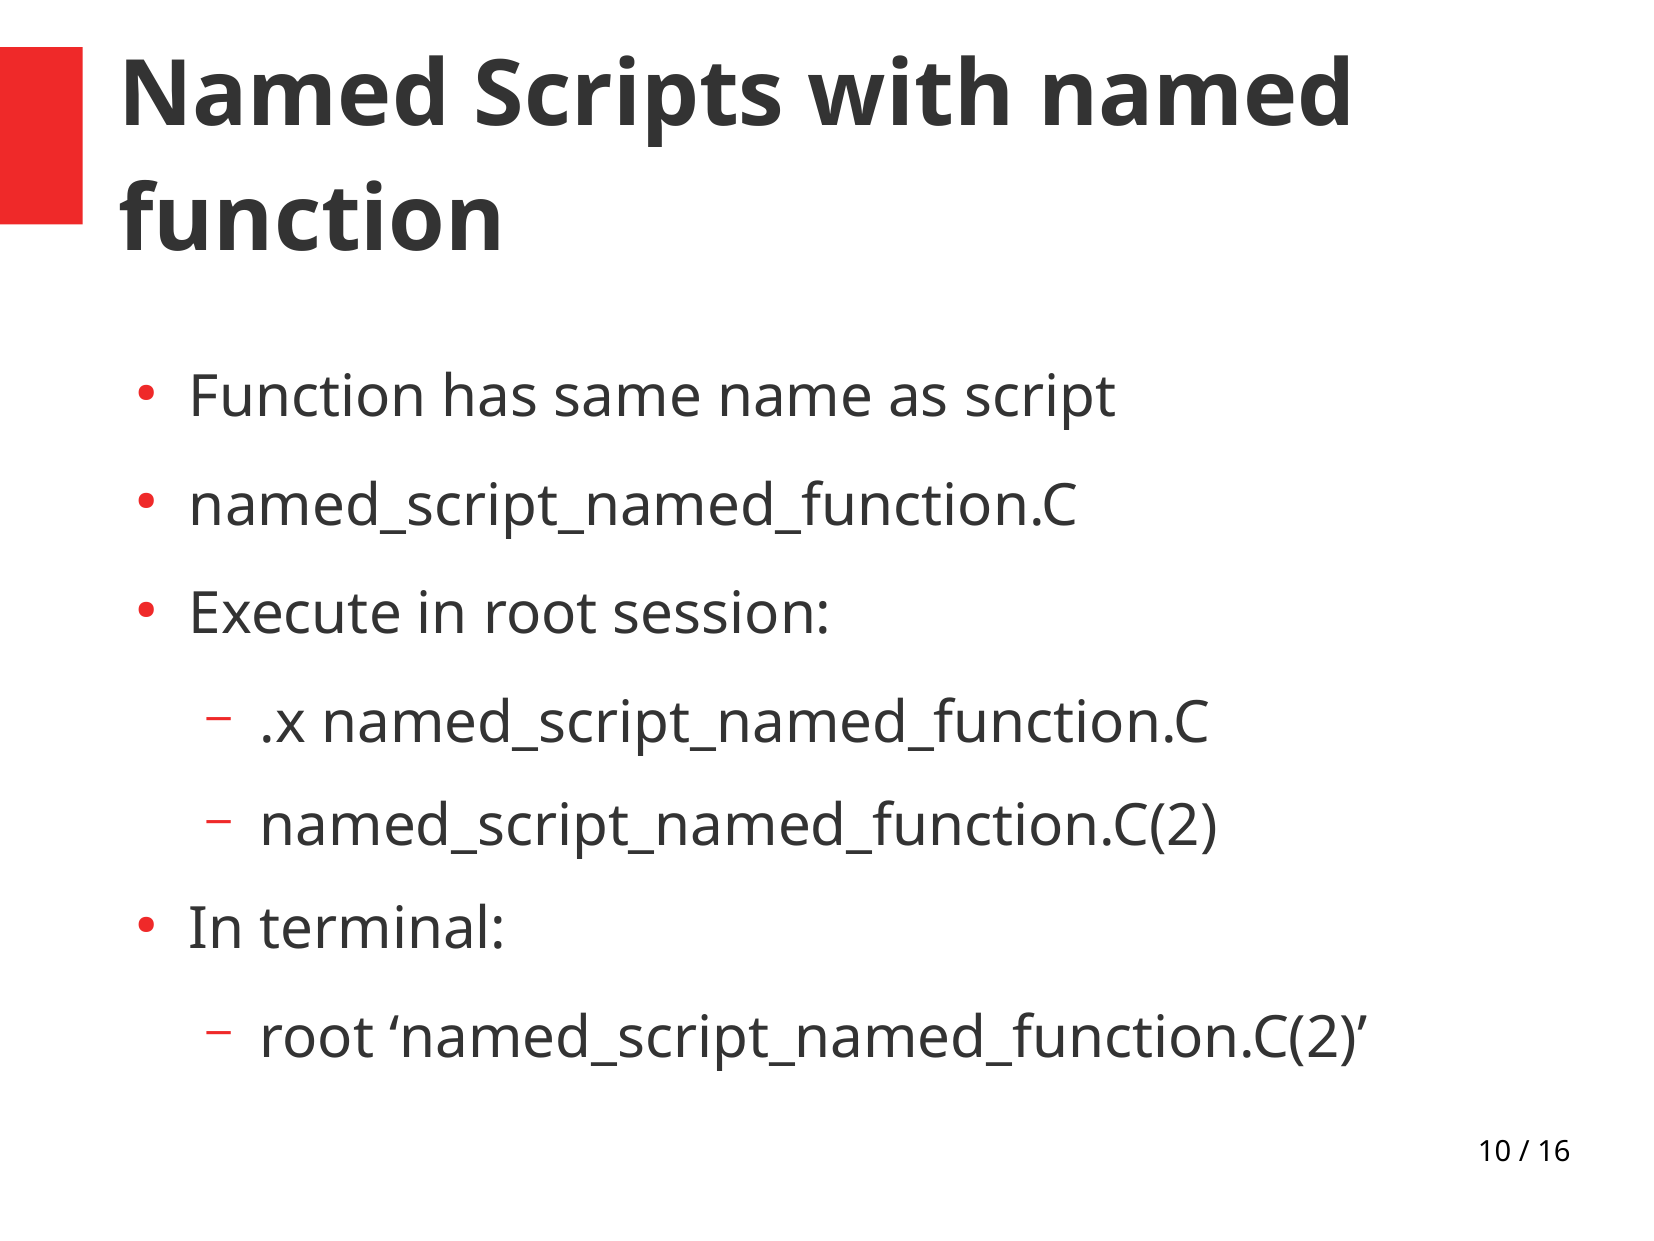

# Named Scripts with named function
Function has same name as script
named_script_named_function.C
Execute in root session:
.x named_script_named_function.C
named_script_named_function.C(2)
In terminal:
root ‘named_script_named_function.C(2)’
10